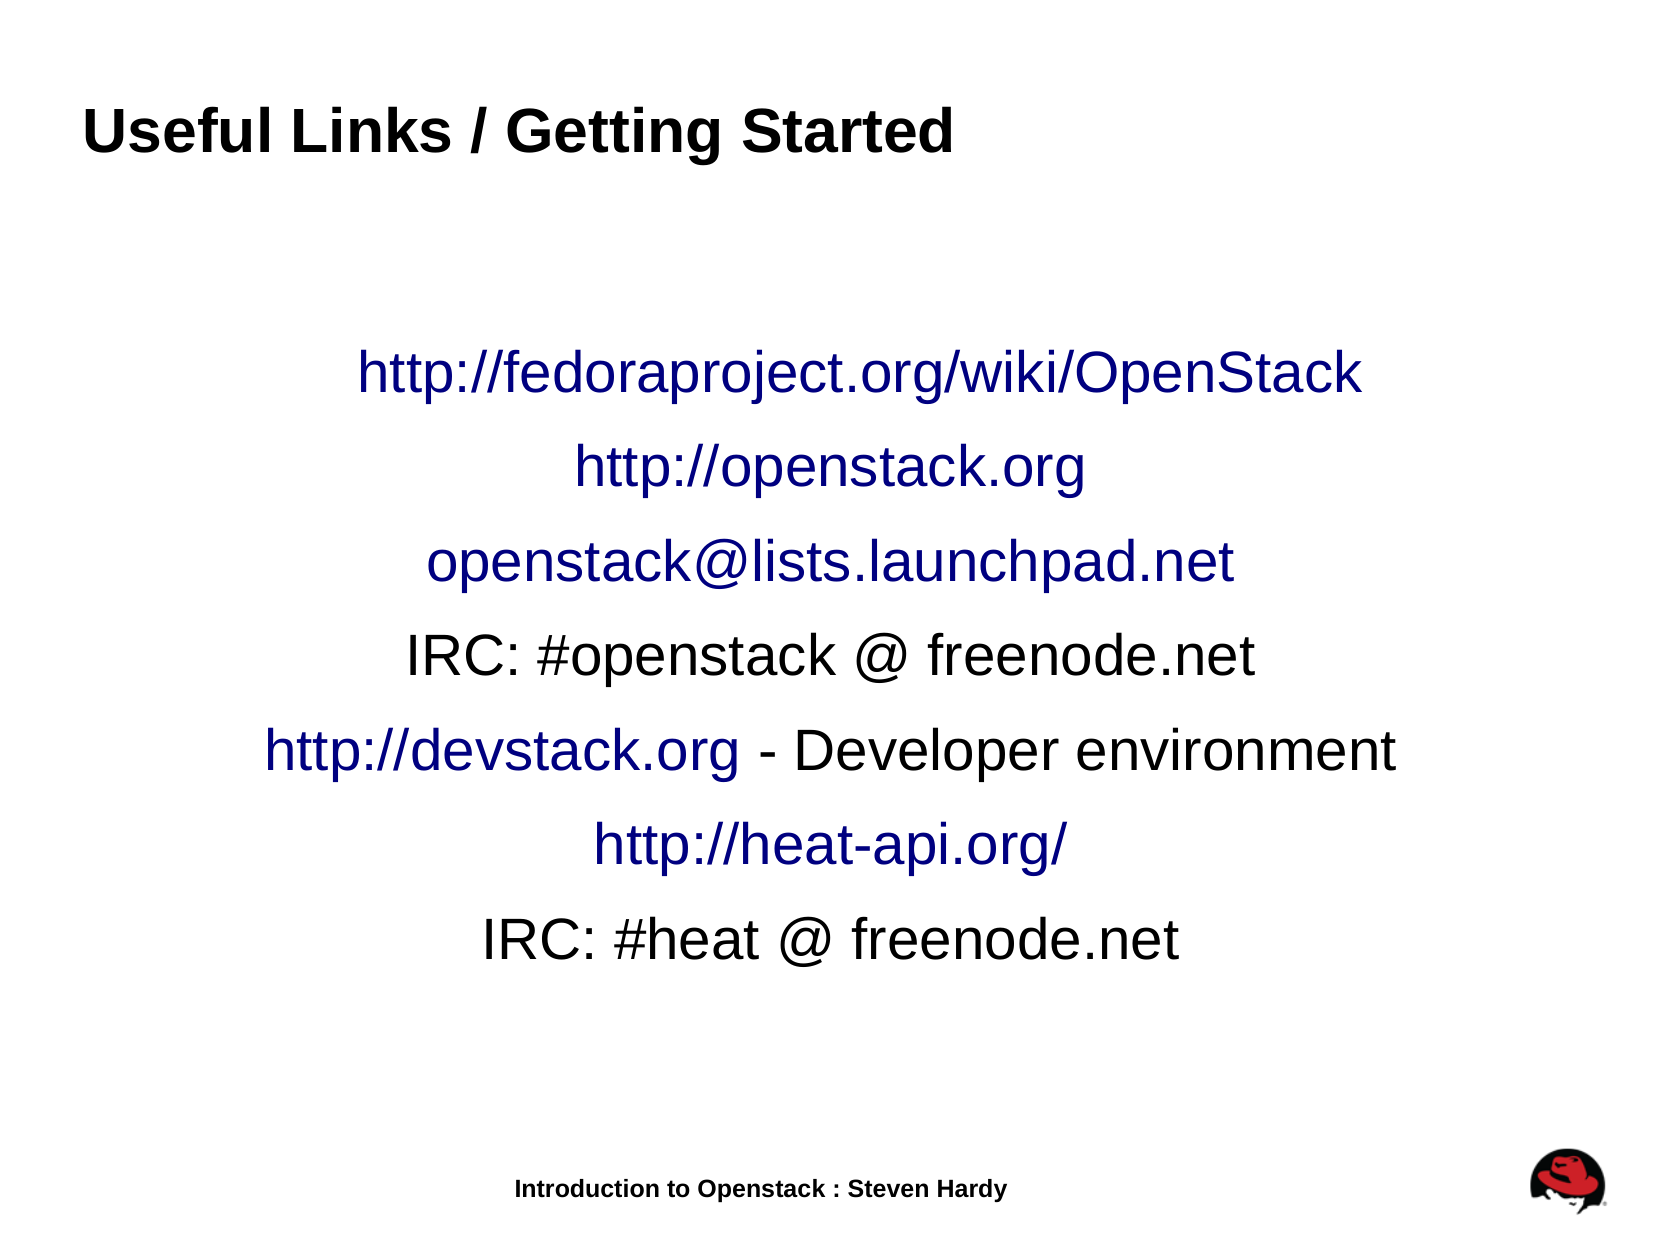

# Useful Links / Getting Started
http://fedoraproject.org/wiki/OpenStack
http://openstack.org
openstack@lists.launchpad.net
IRC: #openstack @ freenode.net
http://devstack.org - Developer environment
http://heat-api.org/
IRC: #heat @ freenode.net